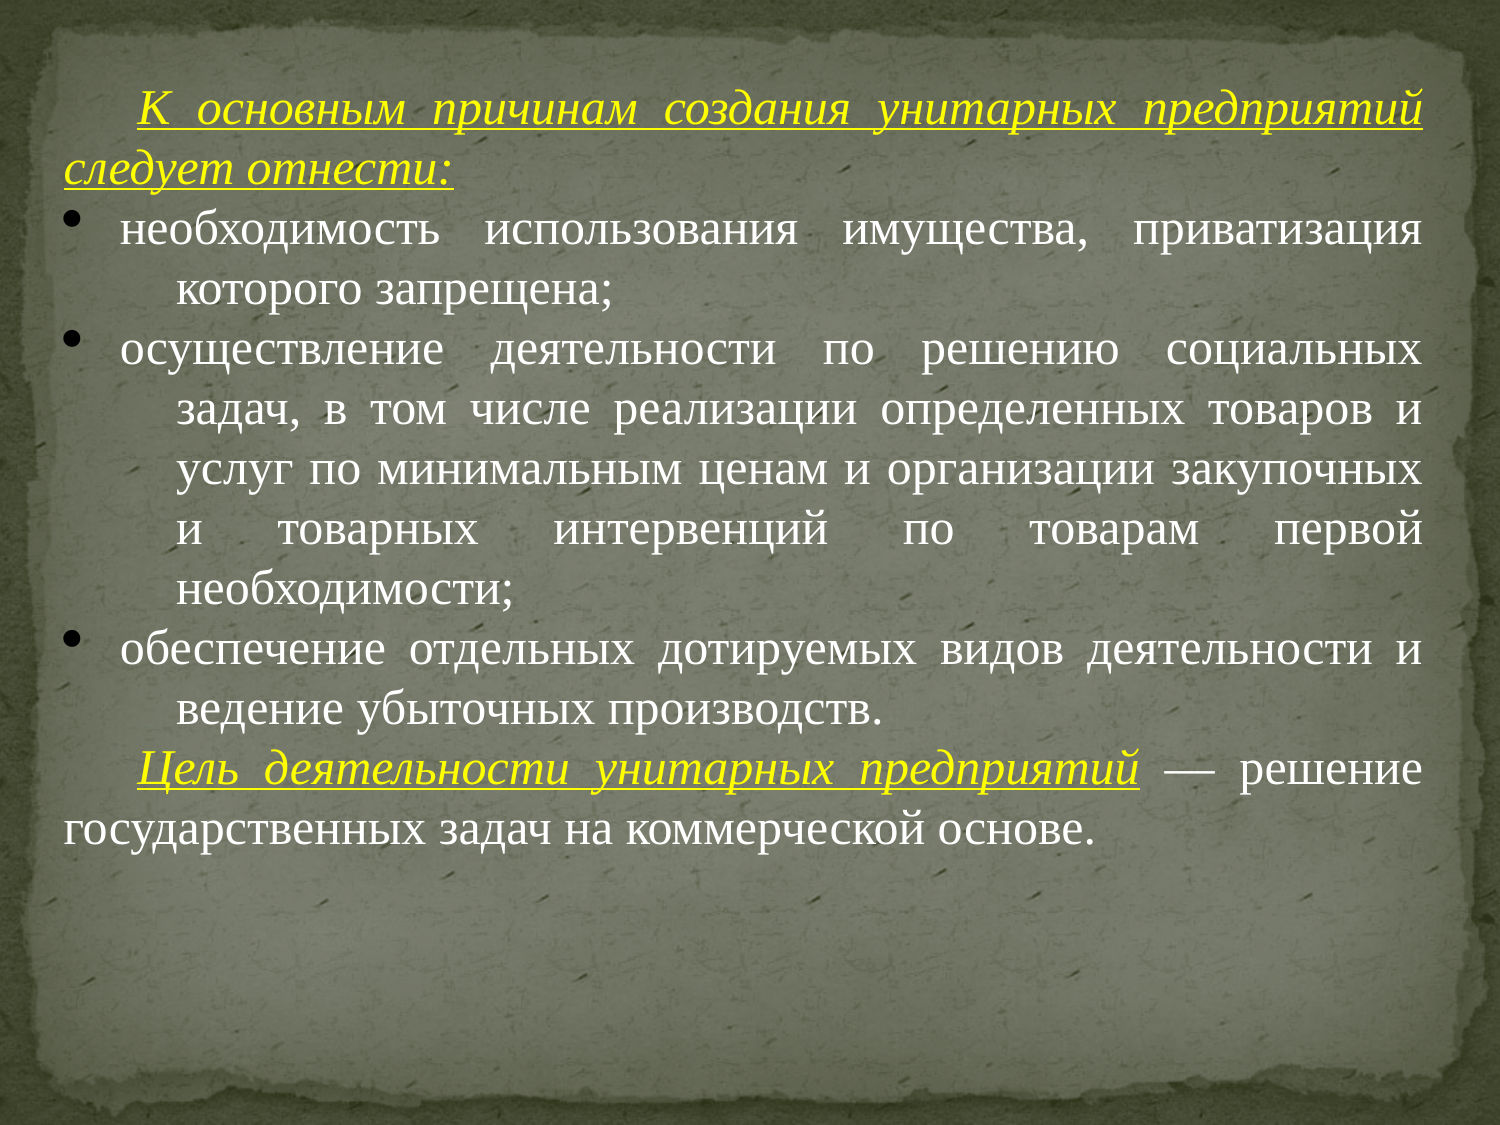

К основным причинам создания унитарных предприятий следует отнести:
необходимость использования имущества, приватизация которого запрещена;
осуществление деятельности по решению социальных задач, в том числе реализации определенных товаров и услуг по минимальным ценам и организации закупочных и товарных интервенций по товарам первой необходимости;
обеспечение отдельных дотируемых видов деятельности и ведение убыточных производств.
Цель деятельности унитарных предприятий — решение государственных задач на коммерческой основе.